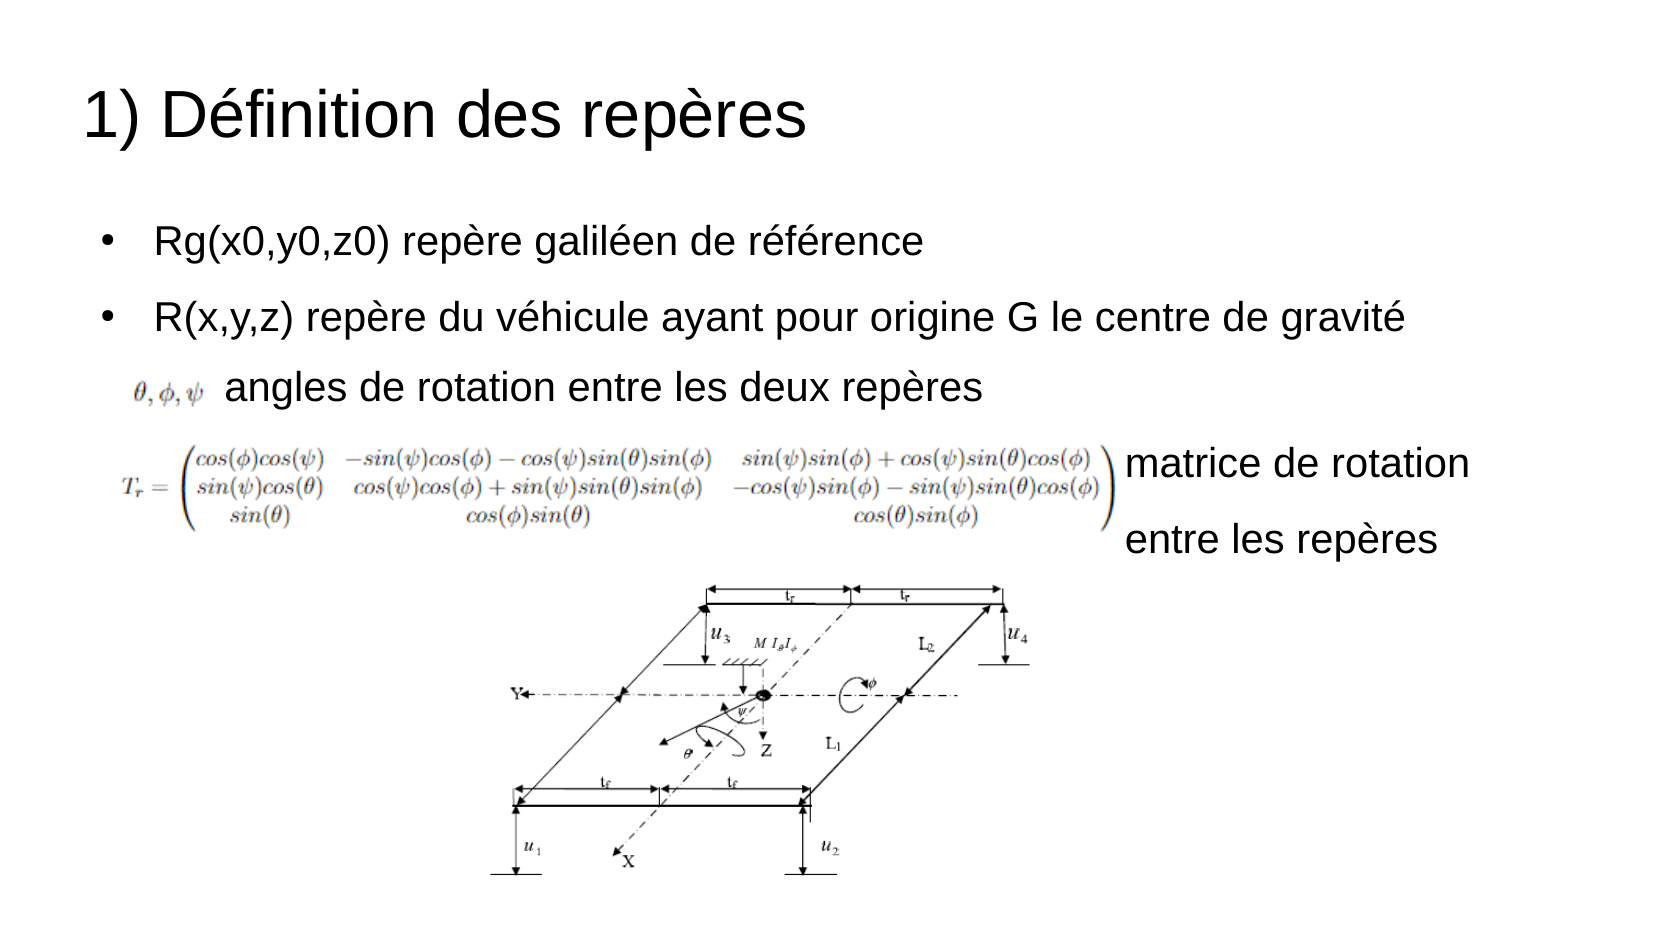

# 1) Définition des repères
Rg(x0,y0,z0) repère galiléen de référence
R(x,y,z) repère du véhicule ayant pour origine G le centre de gravité
angles de rotation entre les deux repères
 matrice de rotation
 entre les repères